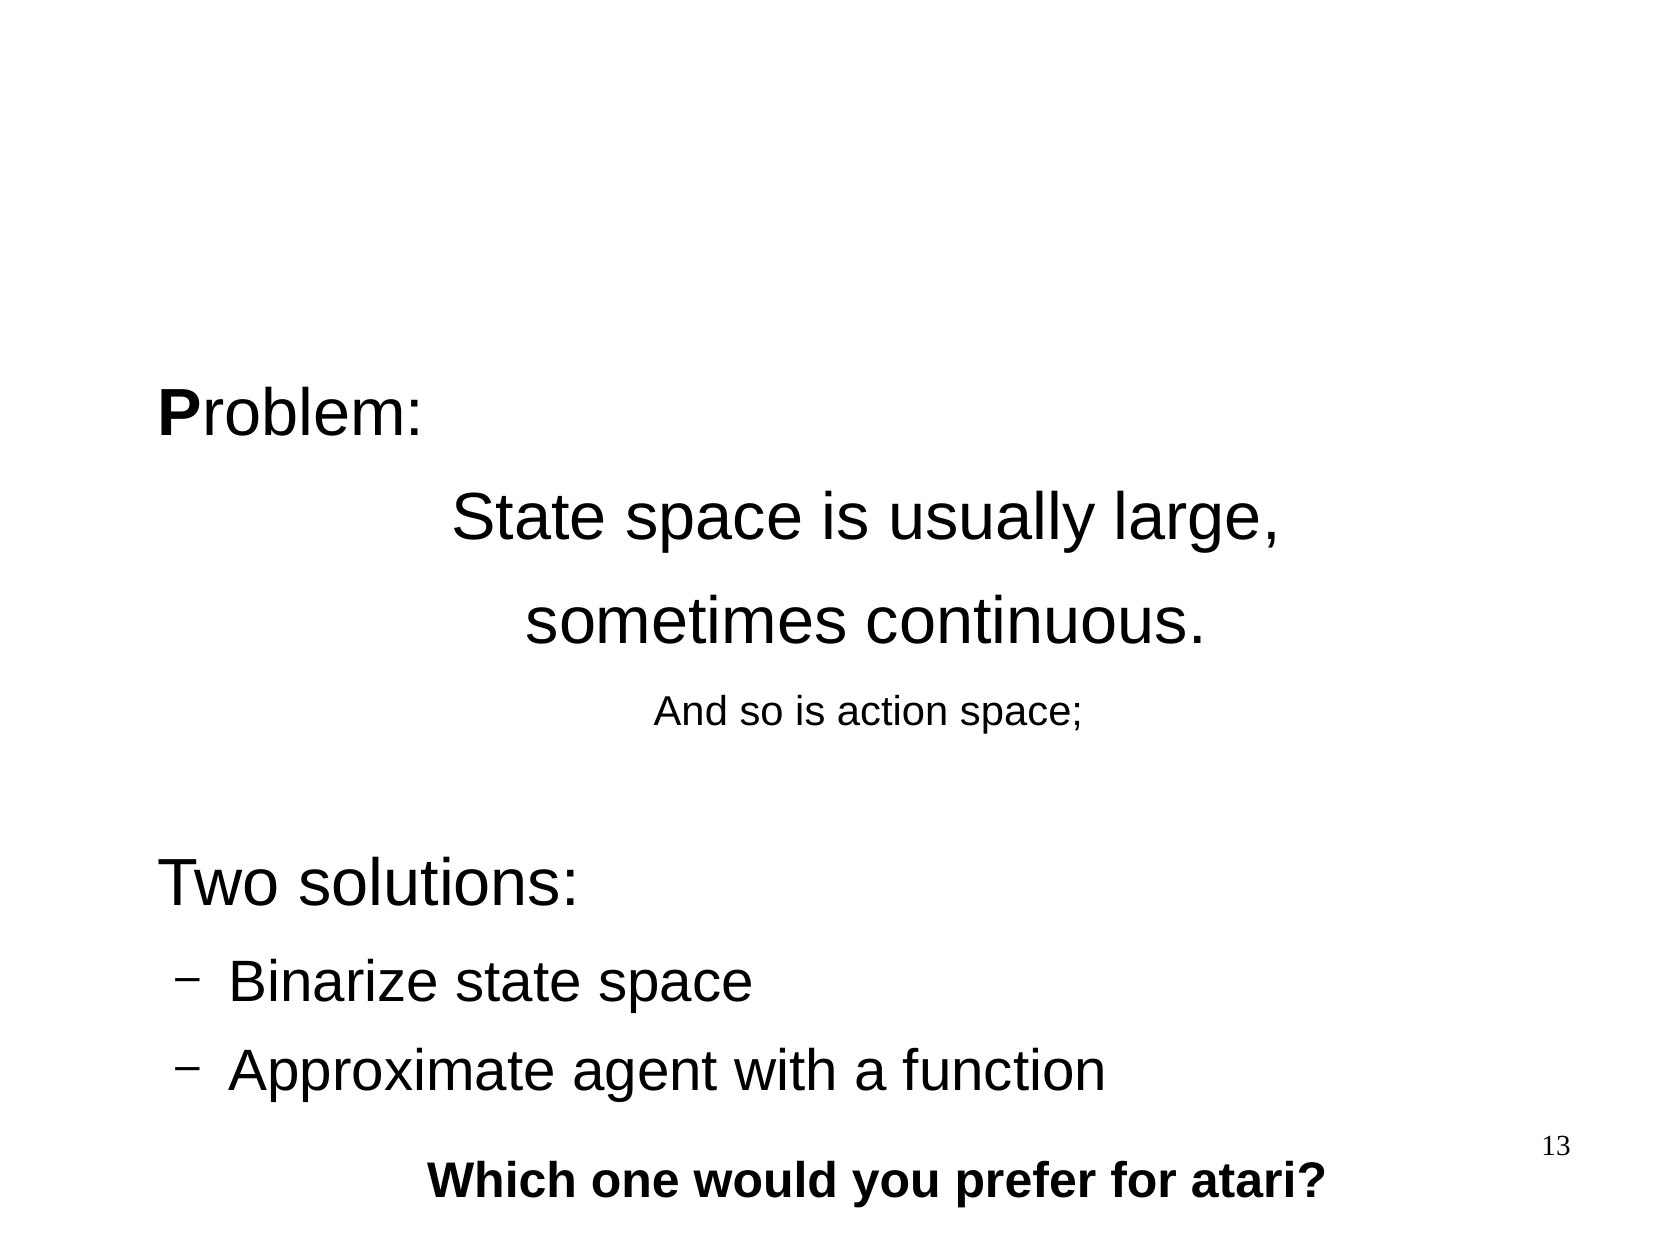

#
Problem:
State space is usually large,
sometimes continuous.
And so is action space;
Two solutions:
Binarize state space
Approximate agent with a function
13
Which one would you prefer for atari?